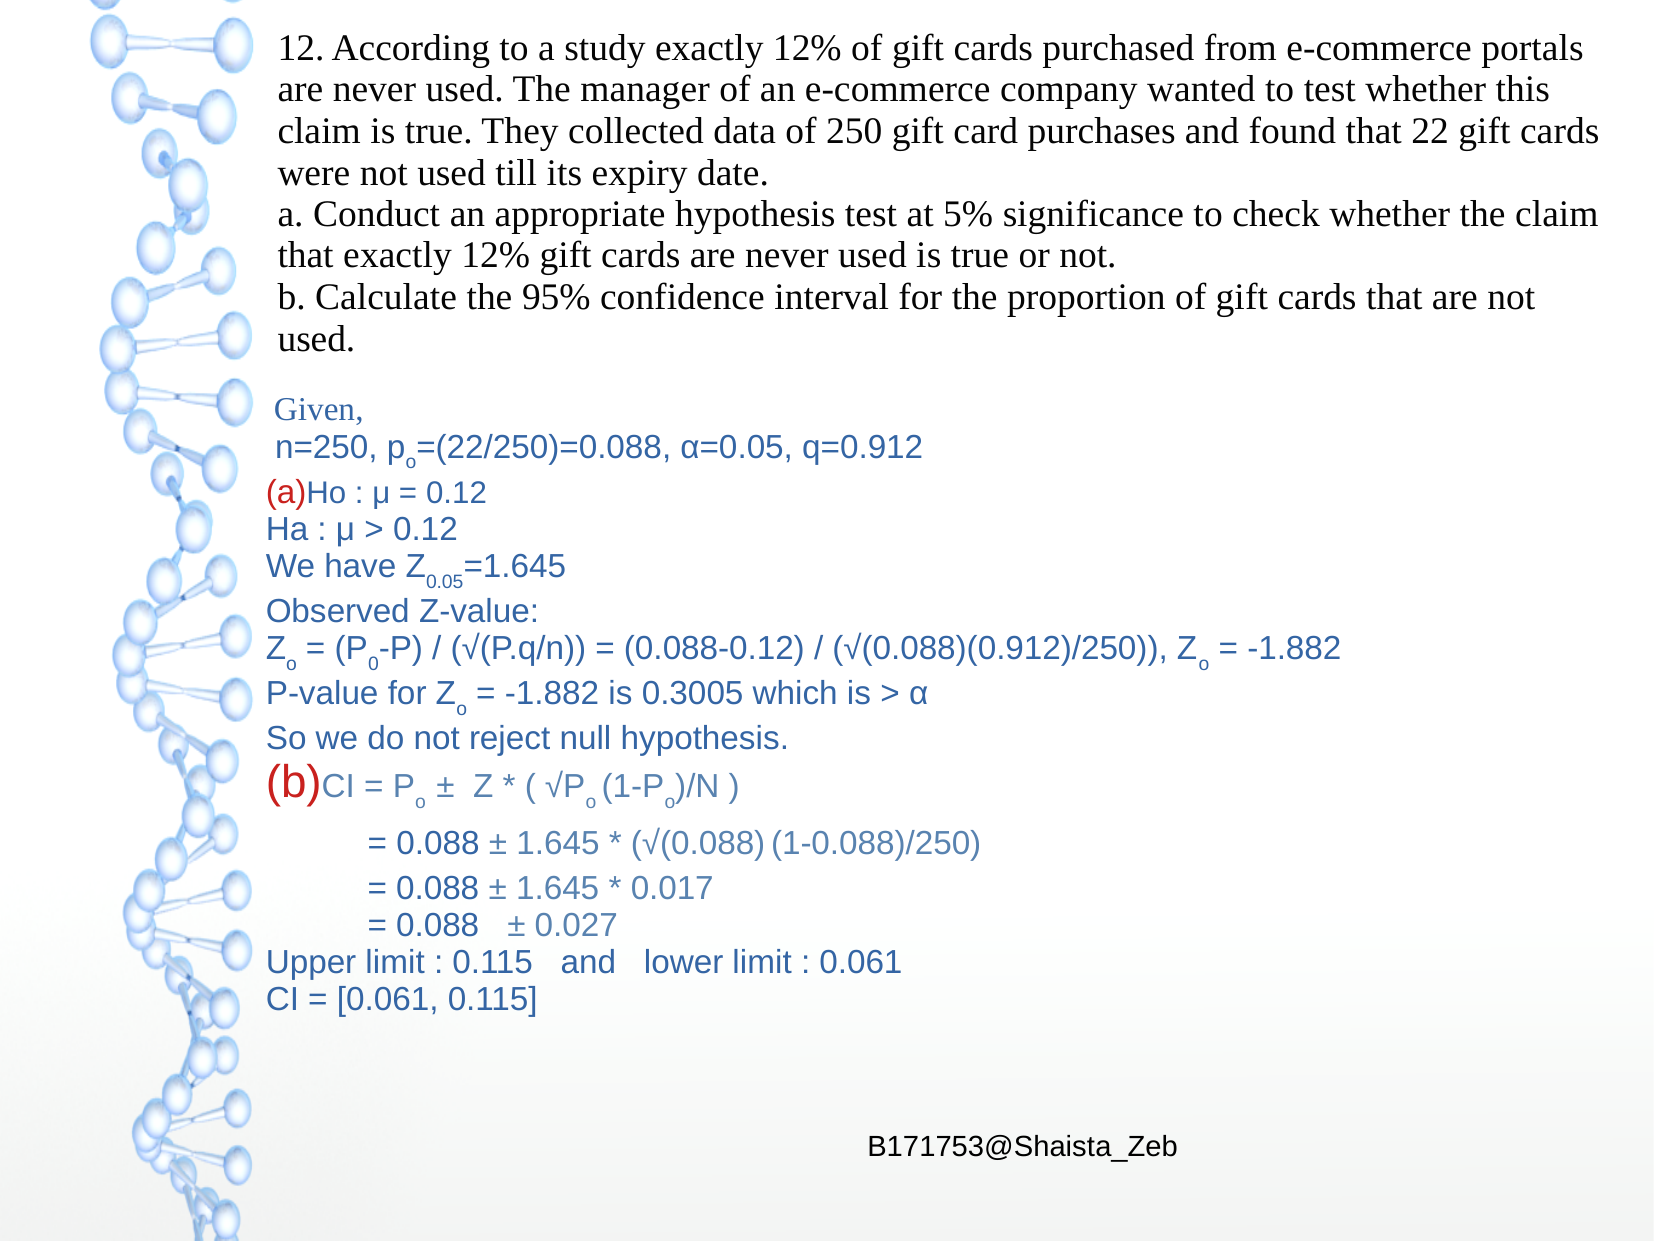

# 12. According to a study exactly 12% of gift cards purchased from e-commerce portals are never used. The manager of an e-commerce company wanted to test whether this claim is true. They collected data of 250 gift card purchases and found that 22 gift cards were not used till its expiry date. a. Conduct an appropriate hypothesis test at 5% significance to check whether the claim that exactly 12% gift cards are never used is true or not. b. Calculate the 95% confidence interval for the proportion of gift cards that are not used.
 Given,
 n=250, po=(22/250)=0.088, α=0.05, q=0.912
(a)Ho : μ = 0.12
Ha : μ > 0.12
We have Z0.05=1.645
Observed Z-value:
Zo = (P0-P) / (√(P.q/n)) = (0.088-0.12) / (√(0.088)(0.912)/250)), Zo = -1.882
P-value for Zo = -1.882 is 0.3005 which is > α
So we do not reject null hypothesis.
(b)CI = Po ± Z * ( √Po (1-Po)/N )
 = 0.088 ± 1.645 * (√(0.088) (1-0.088)/250)
 = 0.088 ± 1.645 * 0.017
 = 0.088 ± 0.027
Upper limit : 0.115 and lower limit : 0.061
CI = [0.061, 0.115]
B171753@Shaista_Zeb